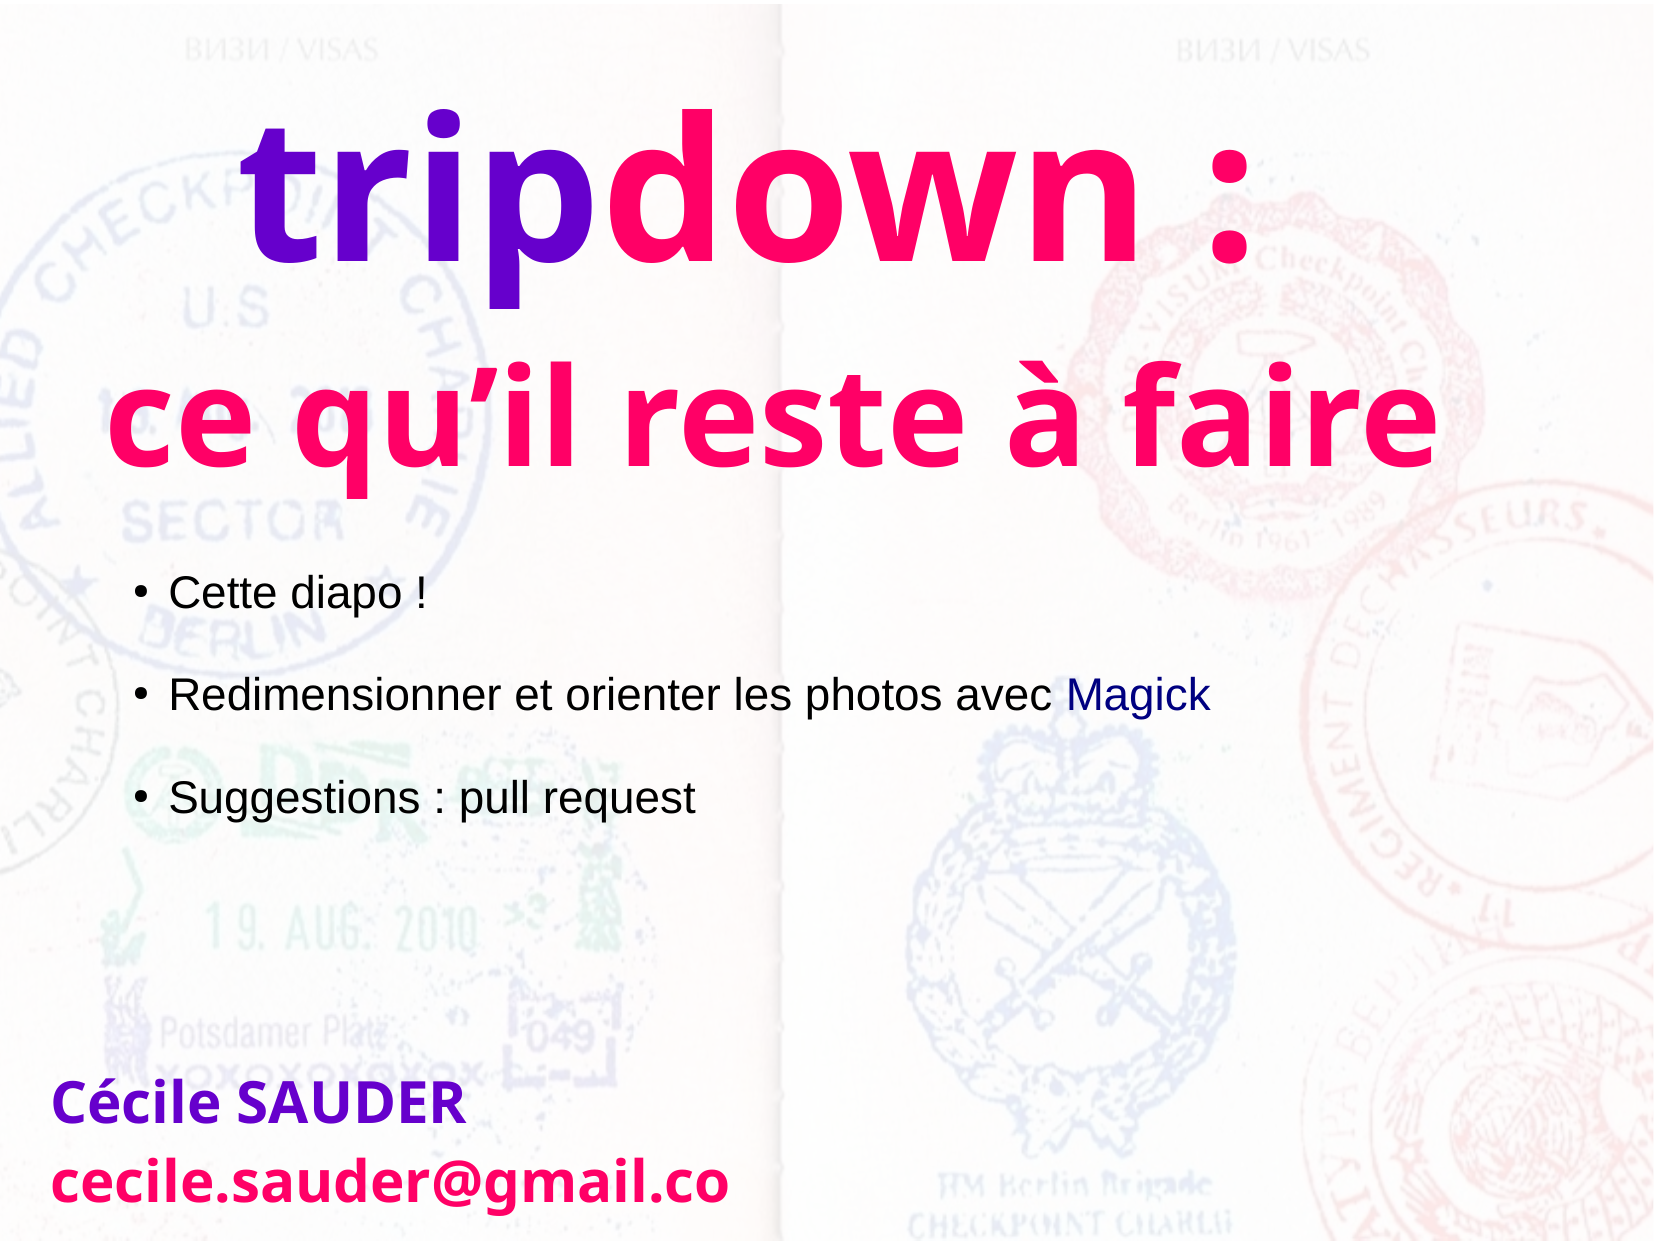

tripdown :
ce qu’il reste à faire
Cette diapo !
Redimensionner et orienter les photos avec Magick
Suggestions : pull request
Cécile SAUDER
cecile.sauder@gmail.com